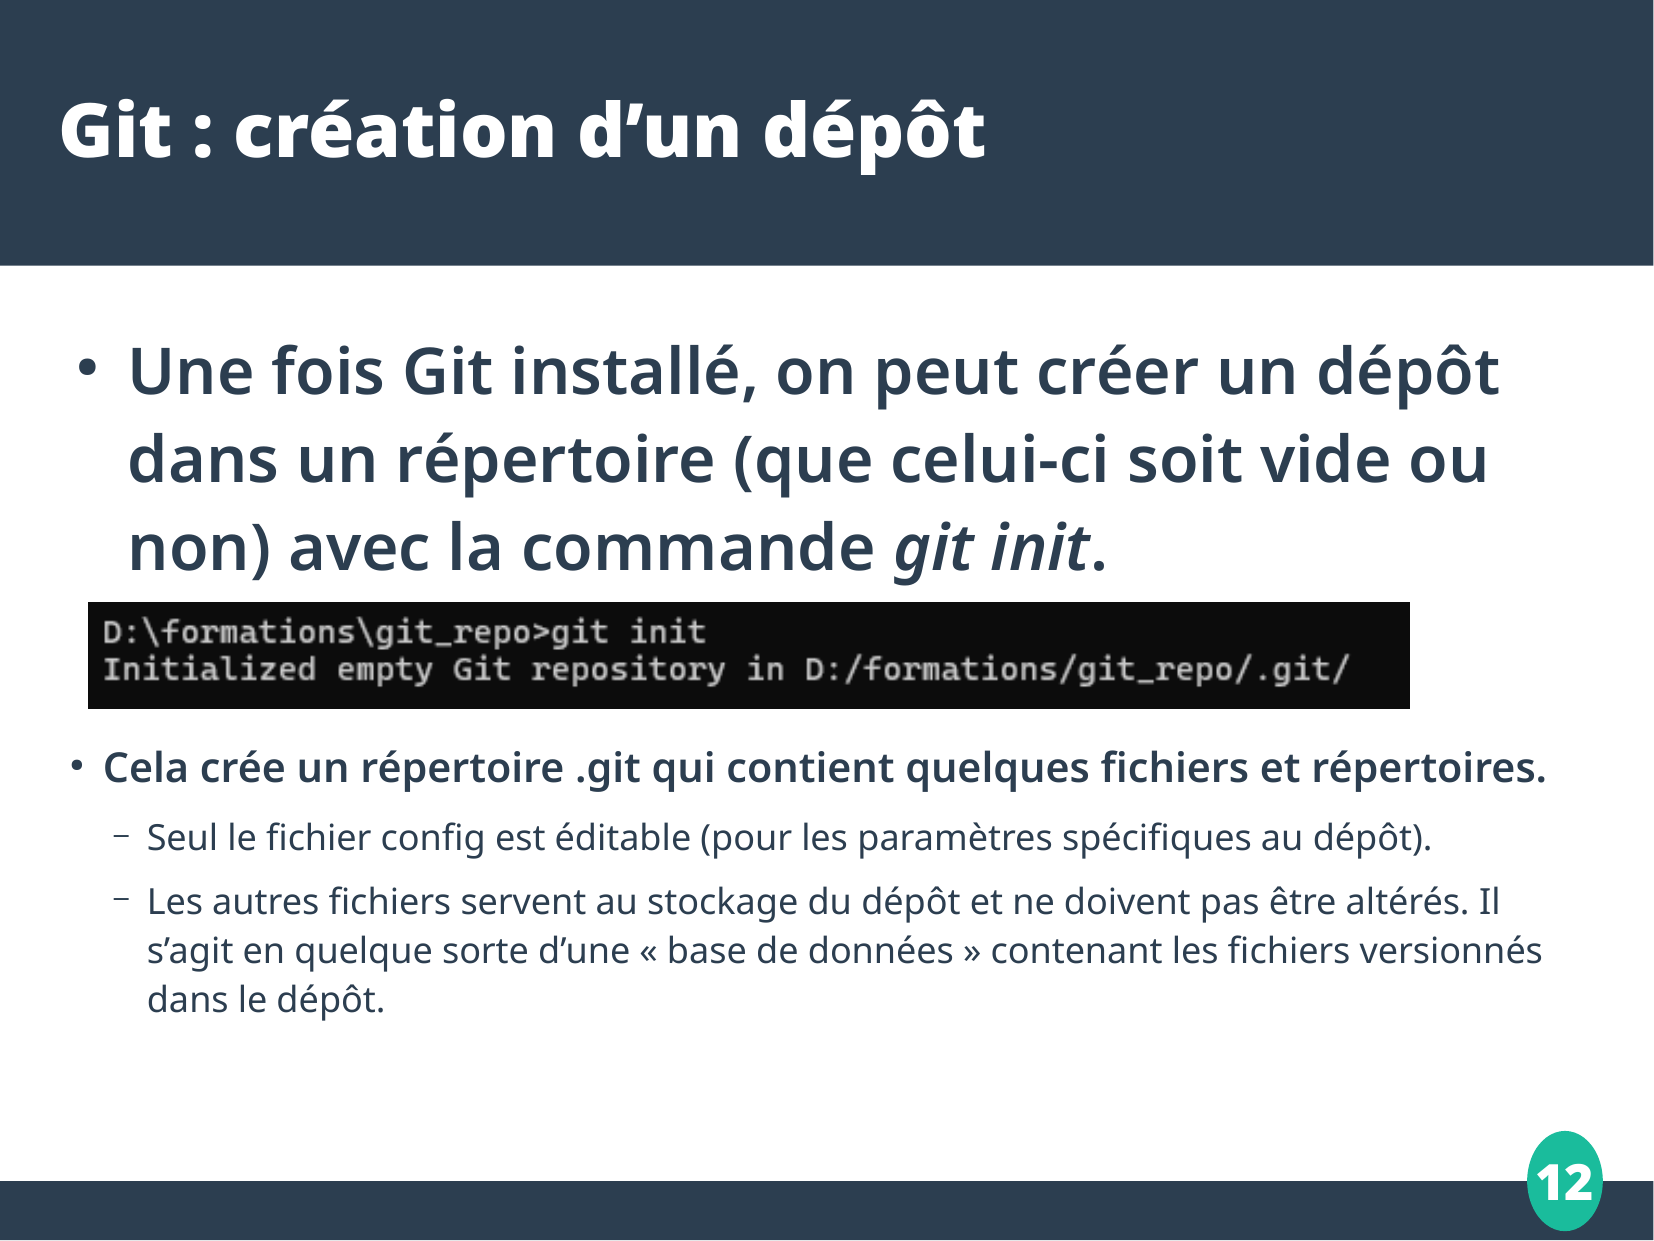

# Git : création d’un dépôt
Une fois Git installé, on peut créer un dépôt dans un répertoire (que celui-ci soit vide ou non) avec la commande git init.
Cela crée un répertoire .git qui contient quelques fichiers et répertoires.
Seul le fichier config est éditable (pour les paramètres spécifiques au dépôt).
Les autres fichiers servent au stockage du dépôt et ne doivent pas être altérés. Il s’agit en quelque sorte d’une « base de données » contenant les fichiers versionnés dans le dépôt.